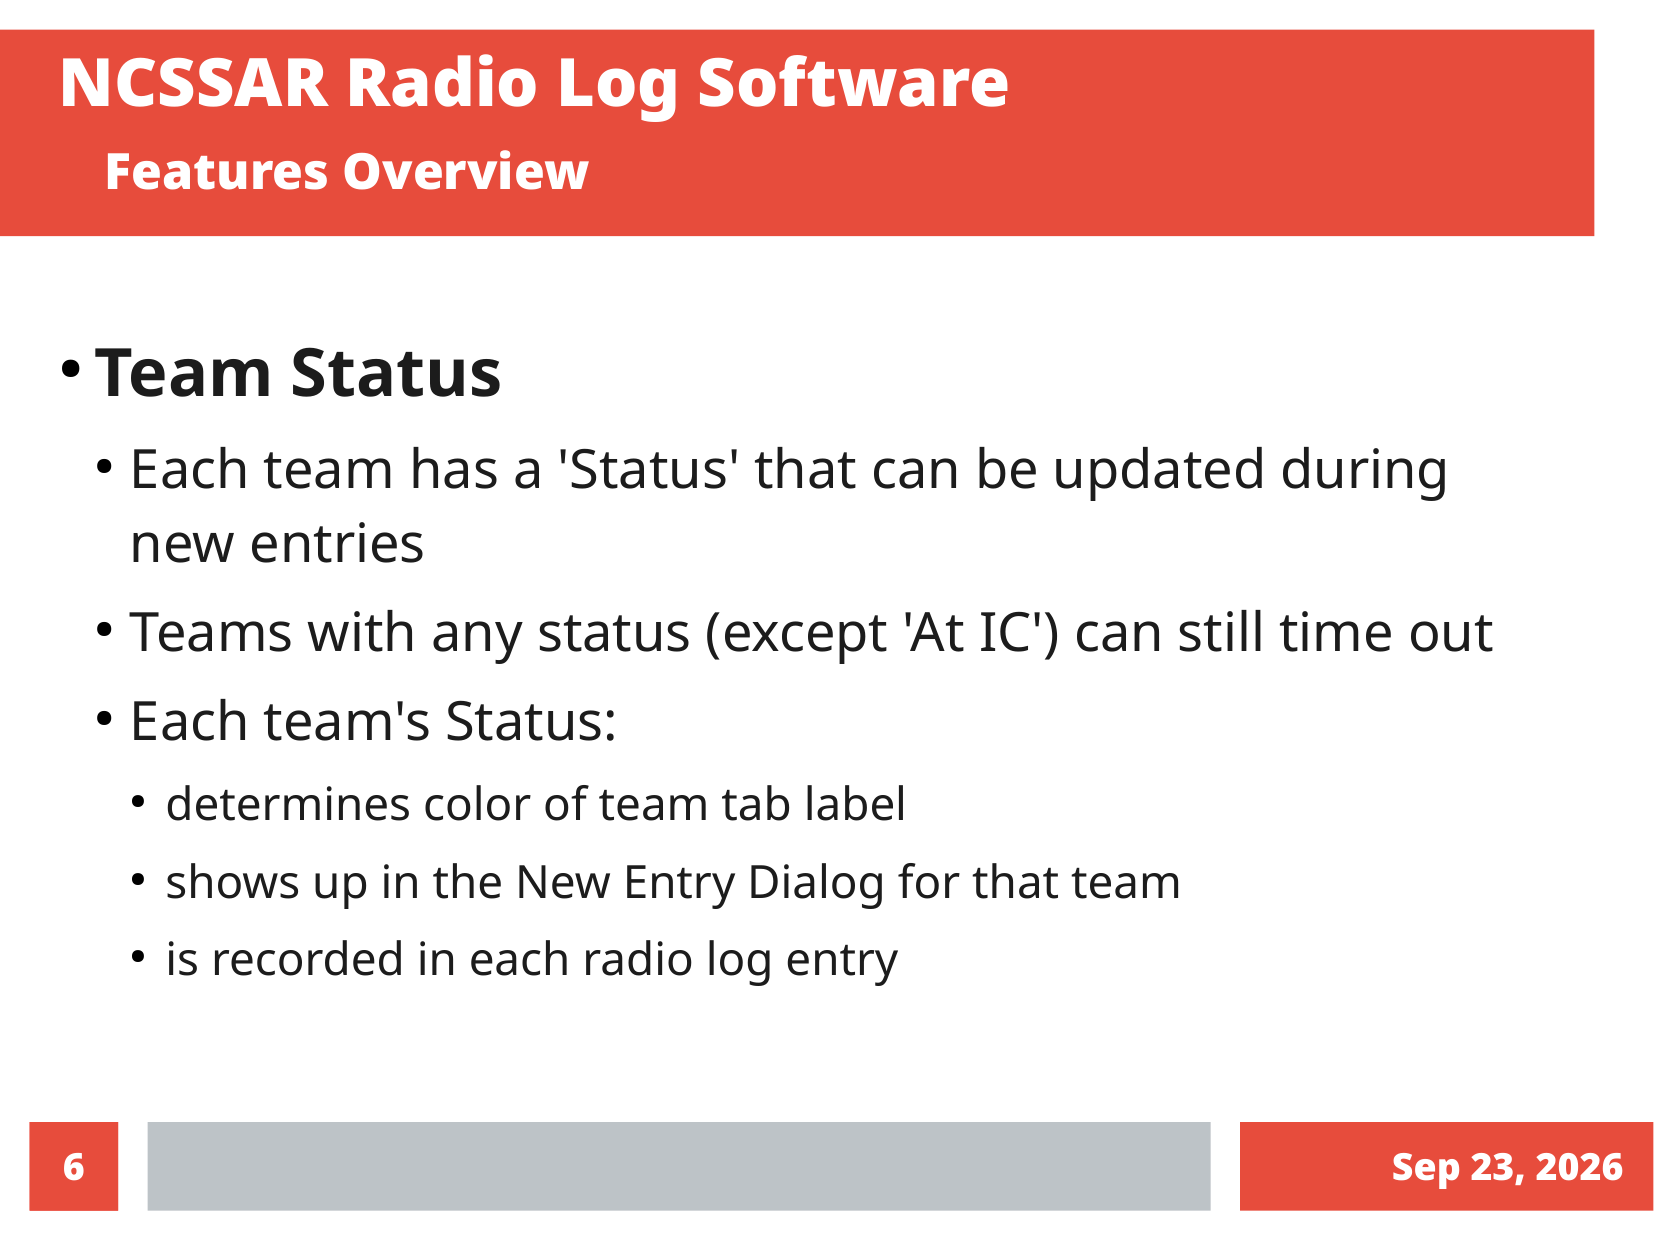

# NCSSAR Radio Log Software Features Overview
Team Status
Each team has a 'Status' that can be updated during new entries
Teams with any status (except 'At IC') can still time out
Each team's Status:
determines color of team tab label
shows up in the New Entry Dialog for that team
is recorded in each radio log entry
6